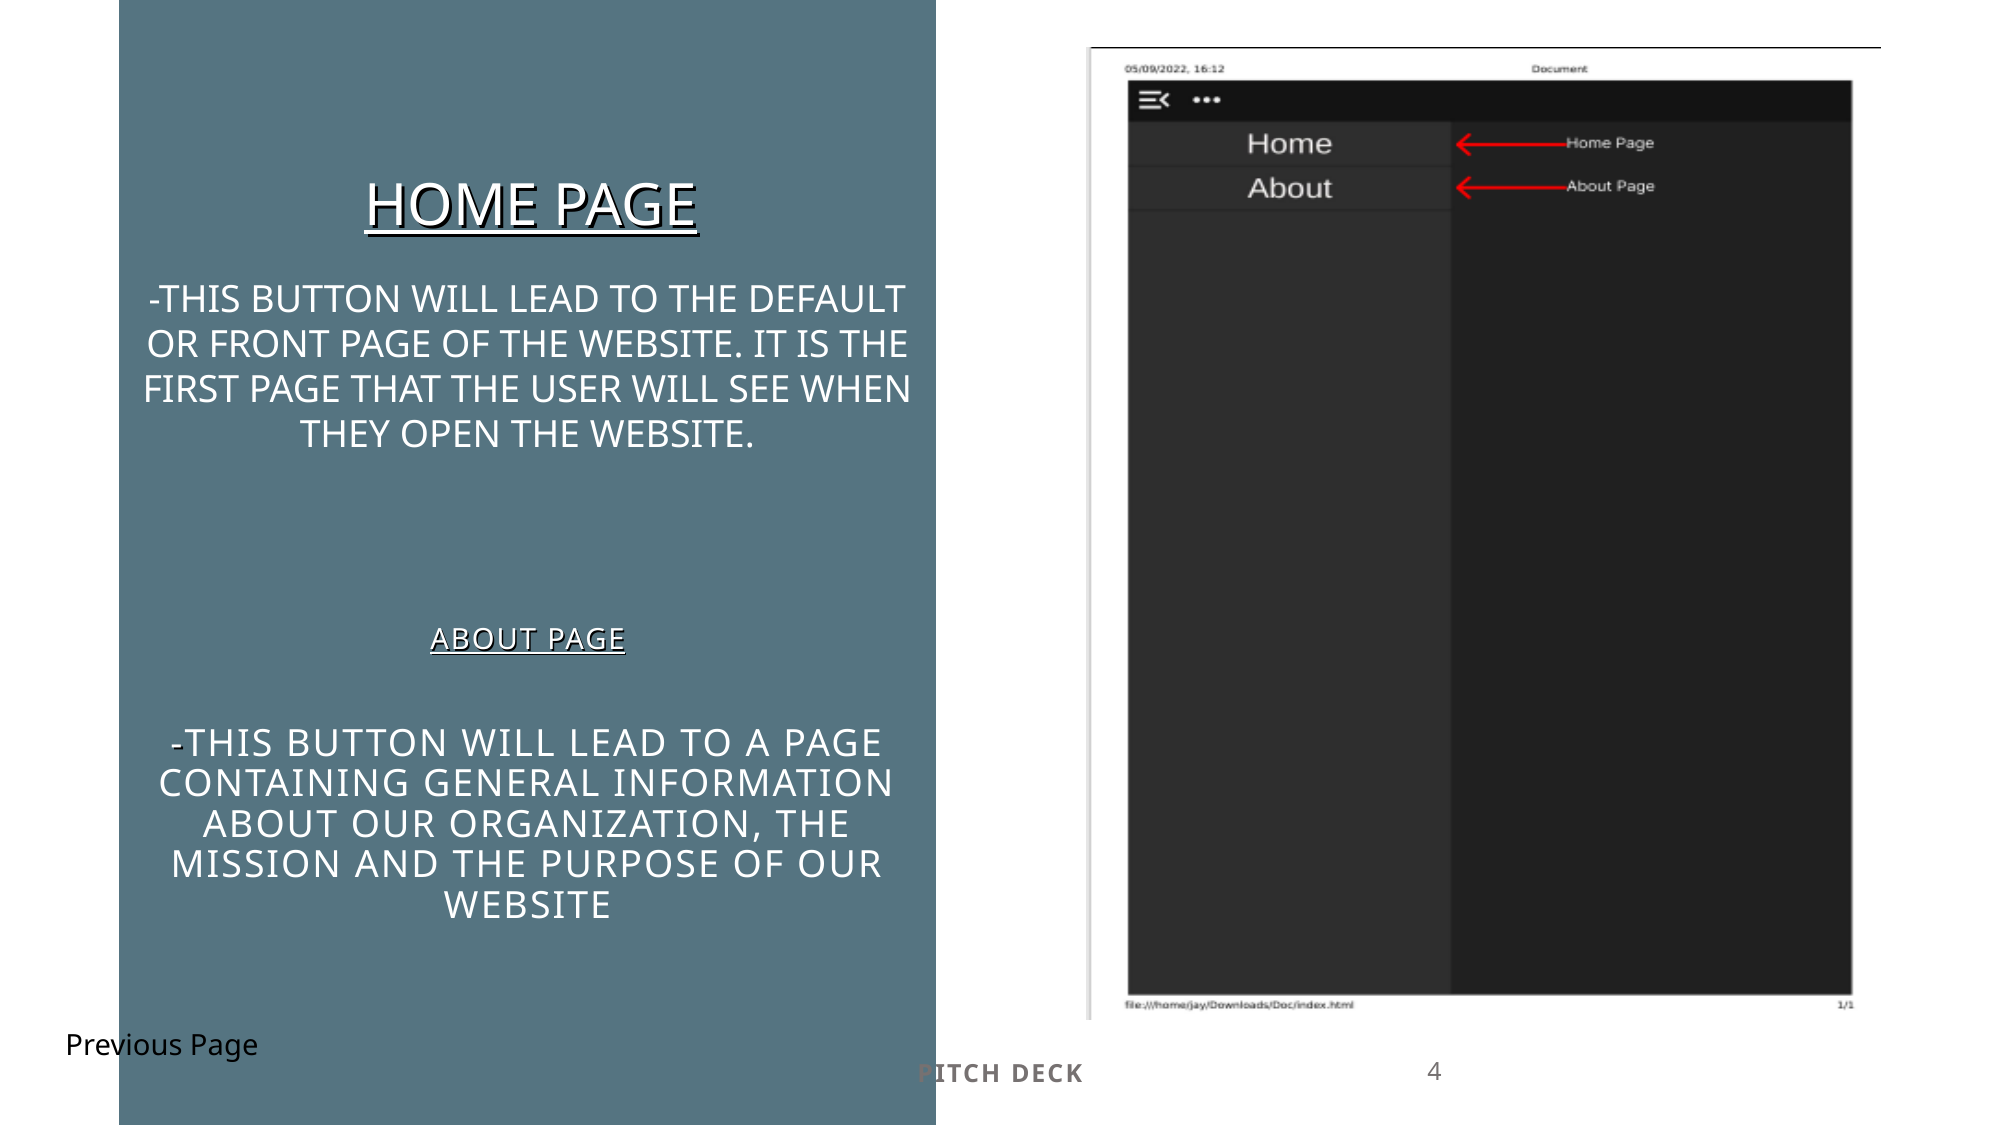

# -This button will lead to a page containing general information about our organization, the mission and the purpose of our website
HOME PAGE
-THIS BUTTON WILL LEAD TO THE DEFAULT OR FRONT PAGE OF THE WEBSITE. IT IS THE FIRST PAGE THAT THE USER WILL SEE WHEN THEY OPEN THE WEBSITE.
ABOUT PAGE
Previous Page
Pitch deck